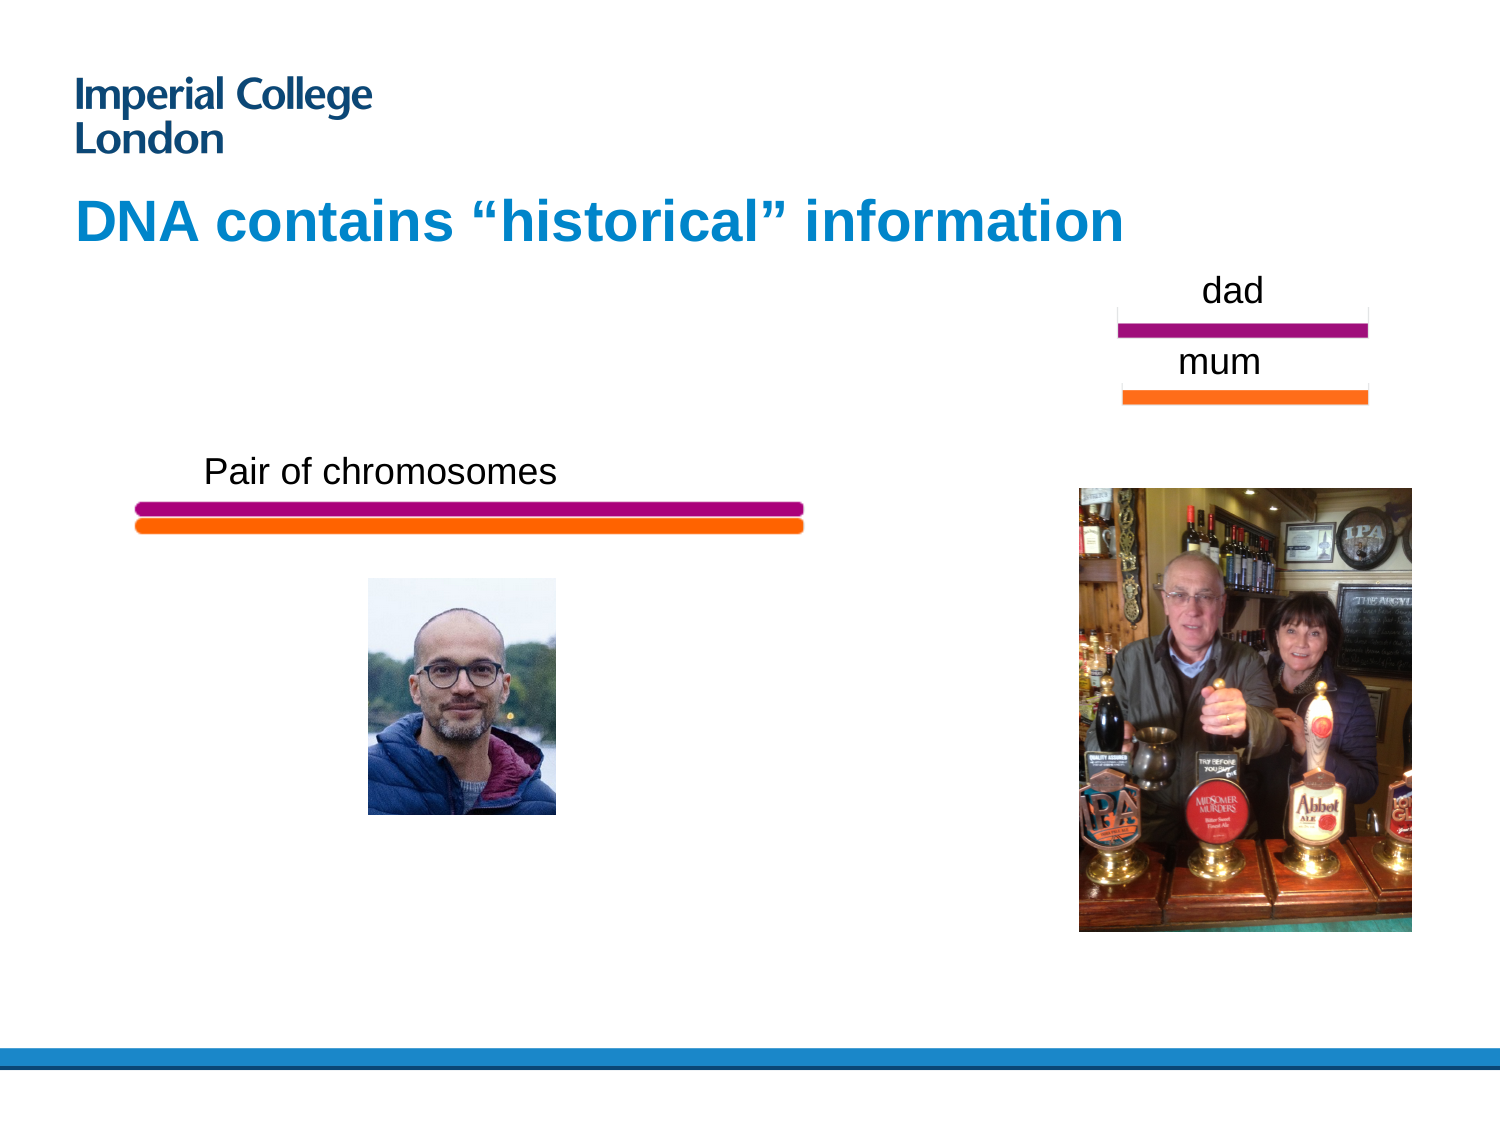

# DNA contains “historical” information
dad
mum
Pair of chromosomes